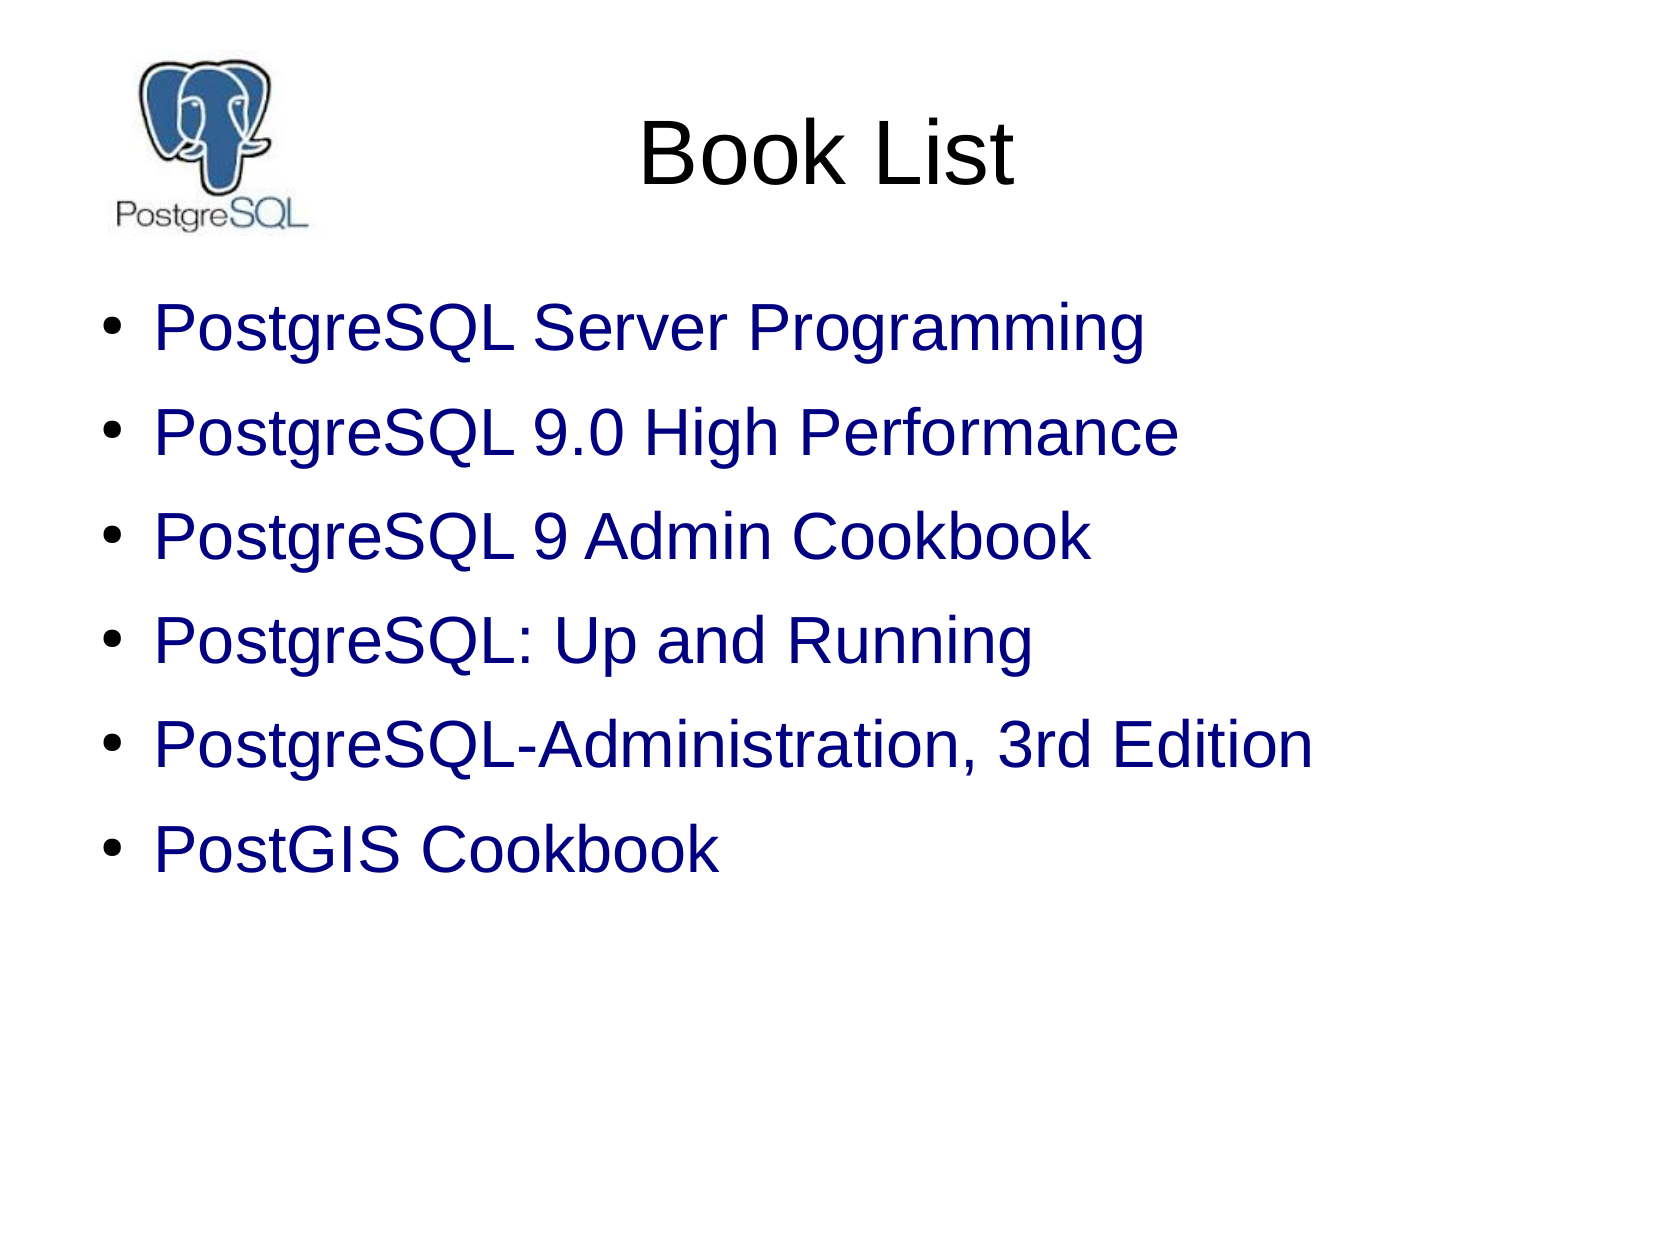

# Book List
PostgreSQL Server Programming
PostgreSQL 9.0 High Performance
PostgreSQL 9 Admin Cookbook
PostgreSQL: Up and Running
PostgreSQL-Administration, 3rd Edition
PostGIS Cookbook